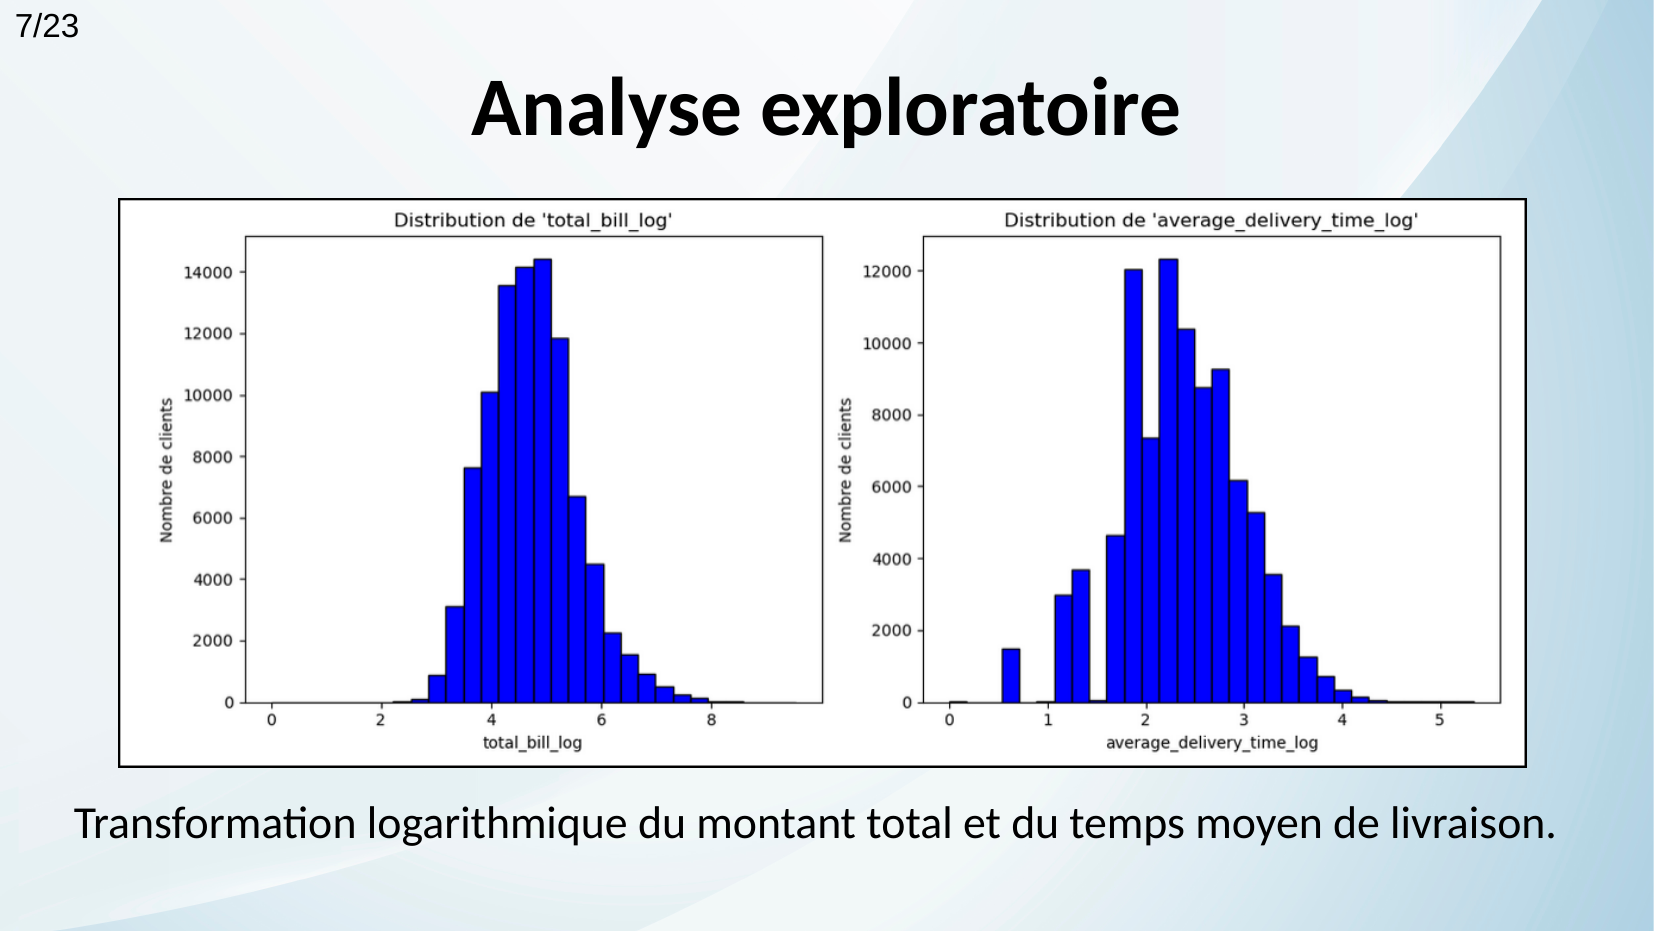

7/23
# Analyse exploratoire
Transformation logarithmique du montant total et du temps moyen de livraison.